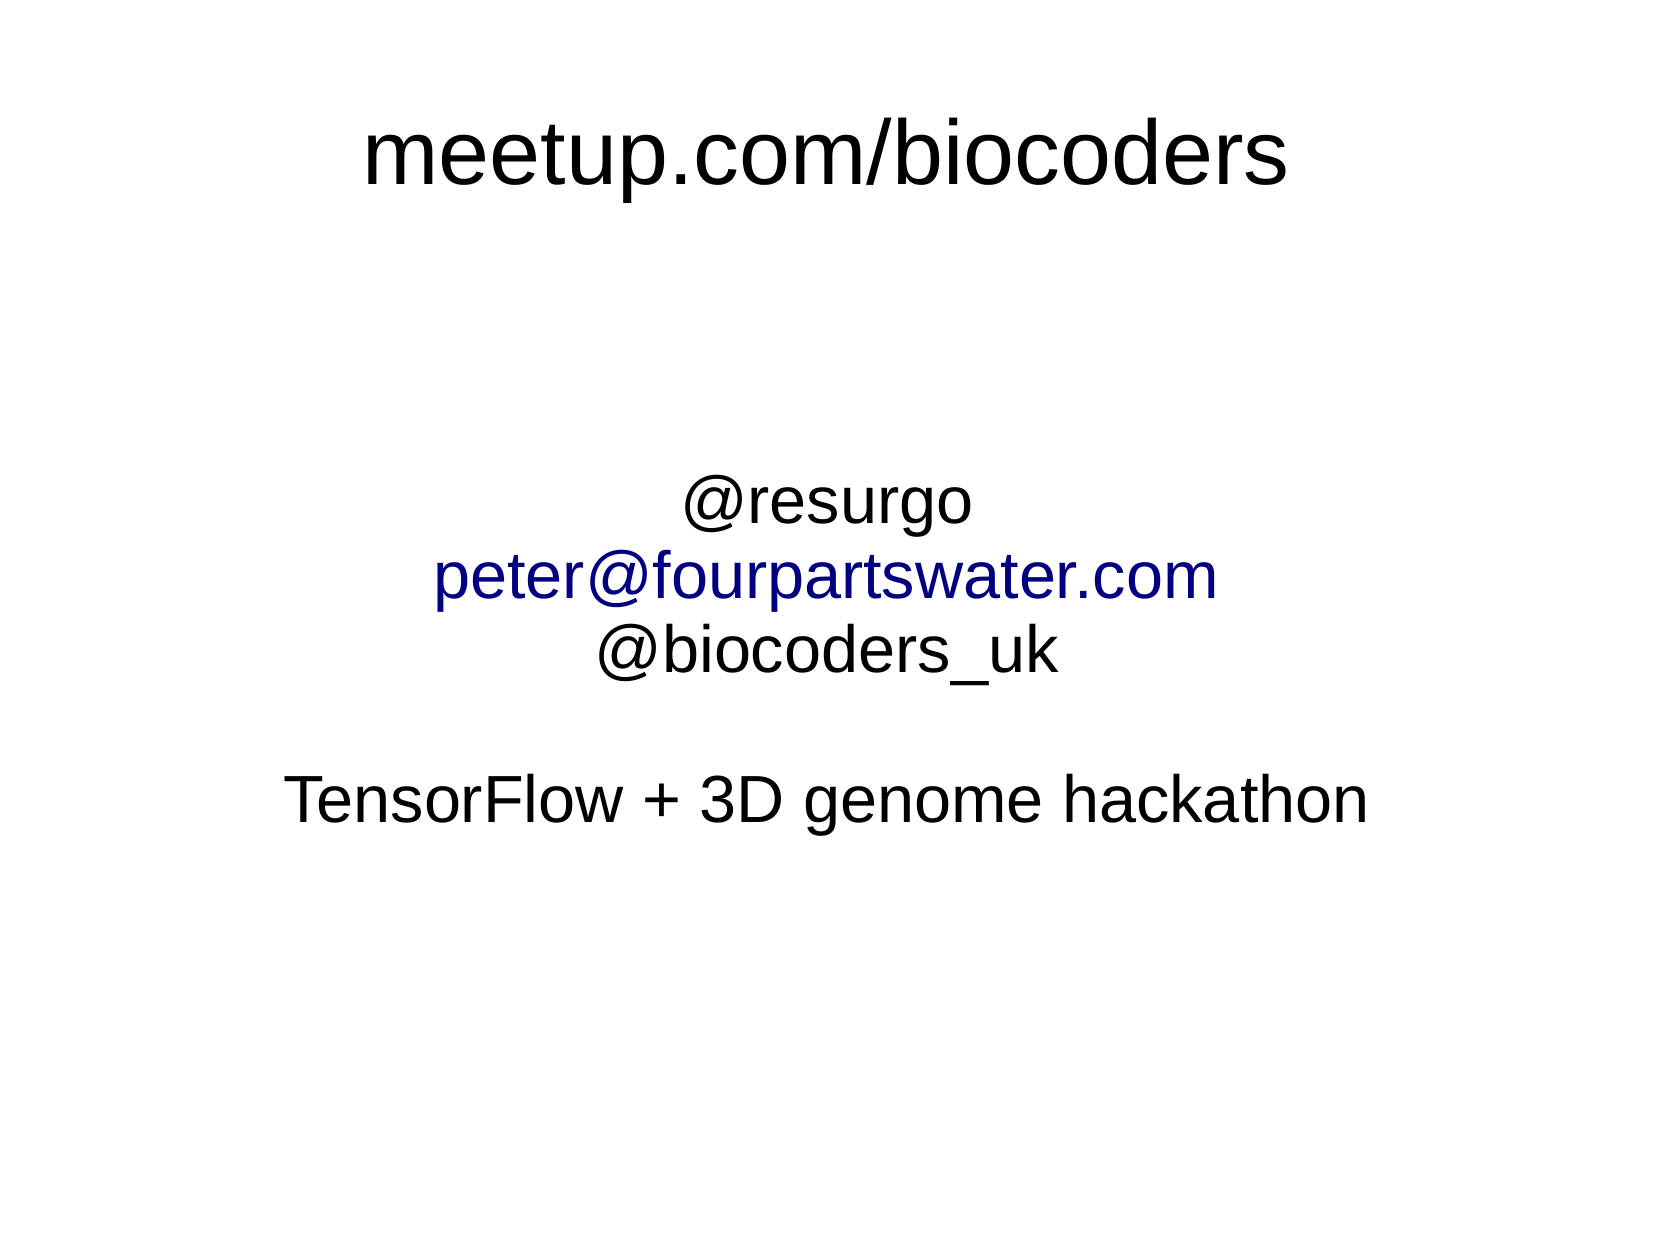

# meetup.com/biocoders
@resurgo
peter@fourpartswater.com
@biocoders_uk
TensorFlow + 3D genome hackathon